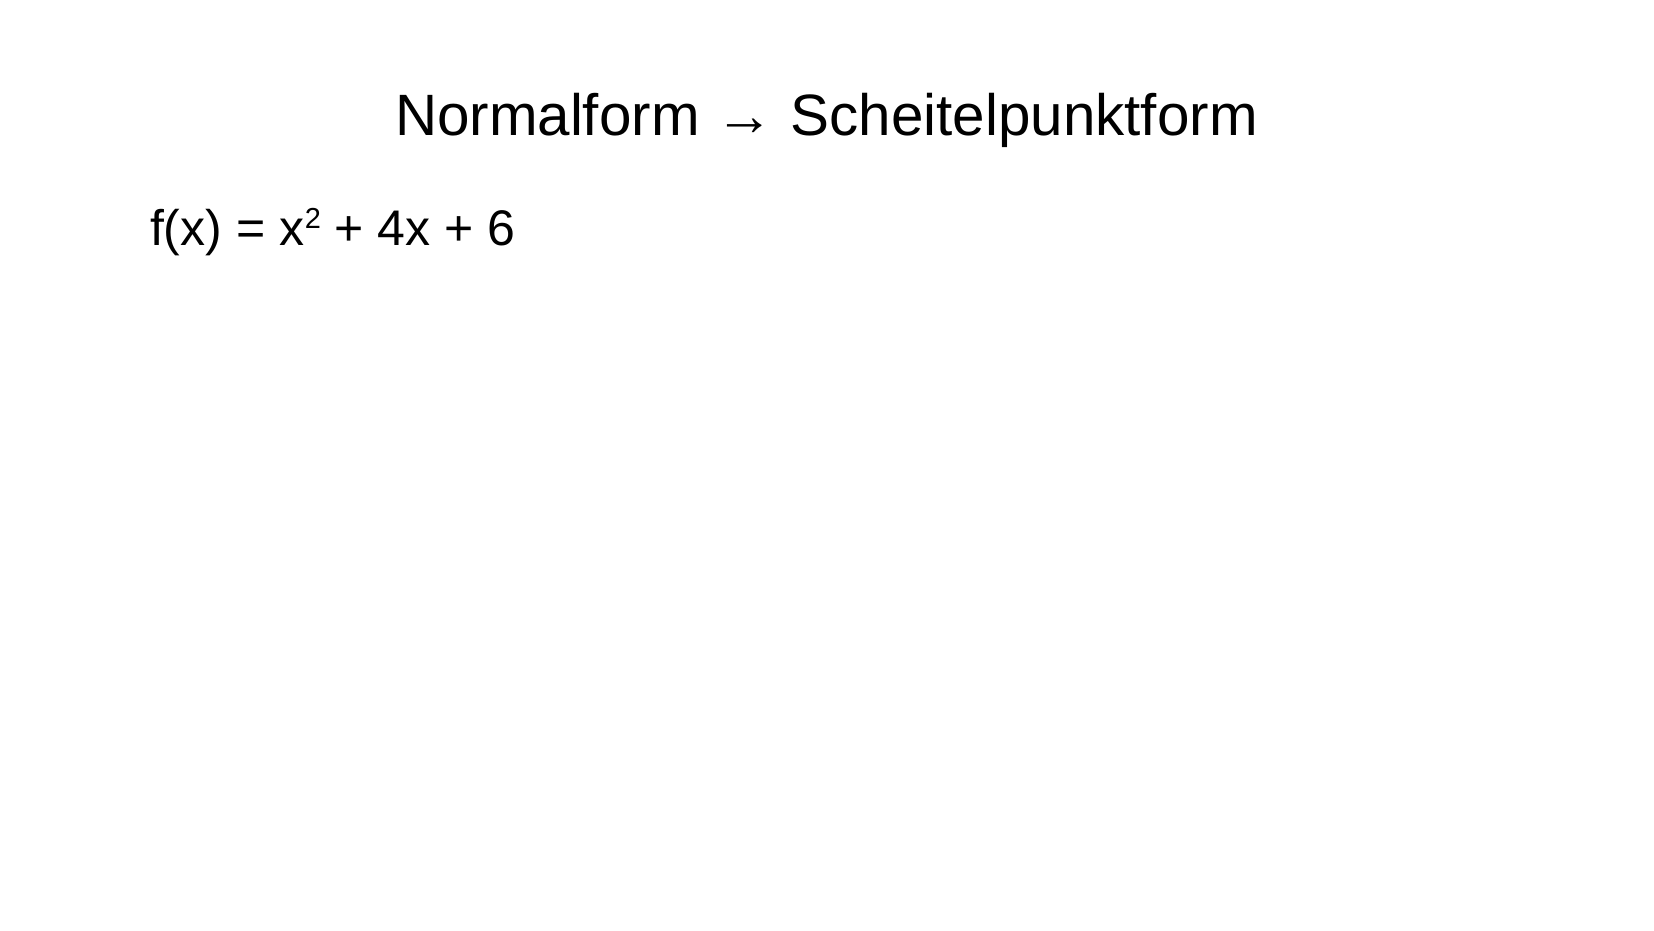

# Normalform → Scheitelpunktform
f(x) = x2 + 4x + 6